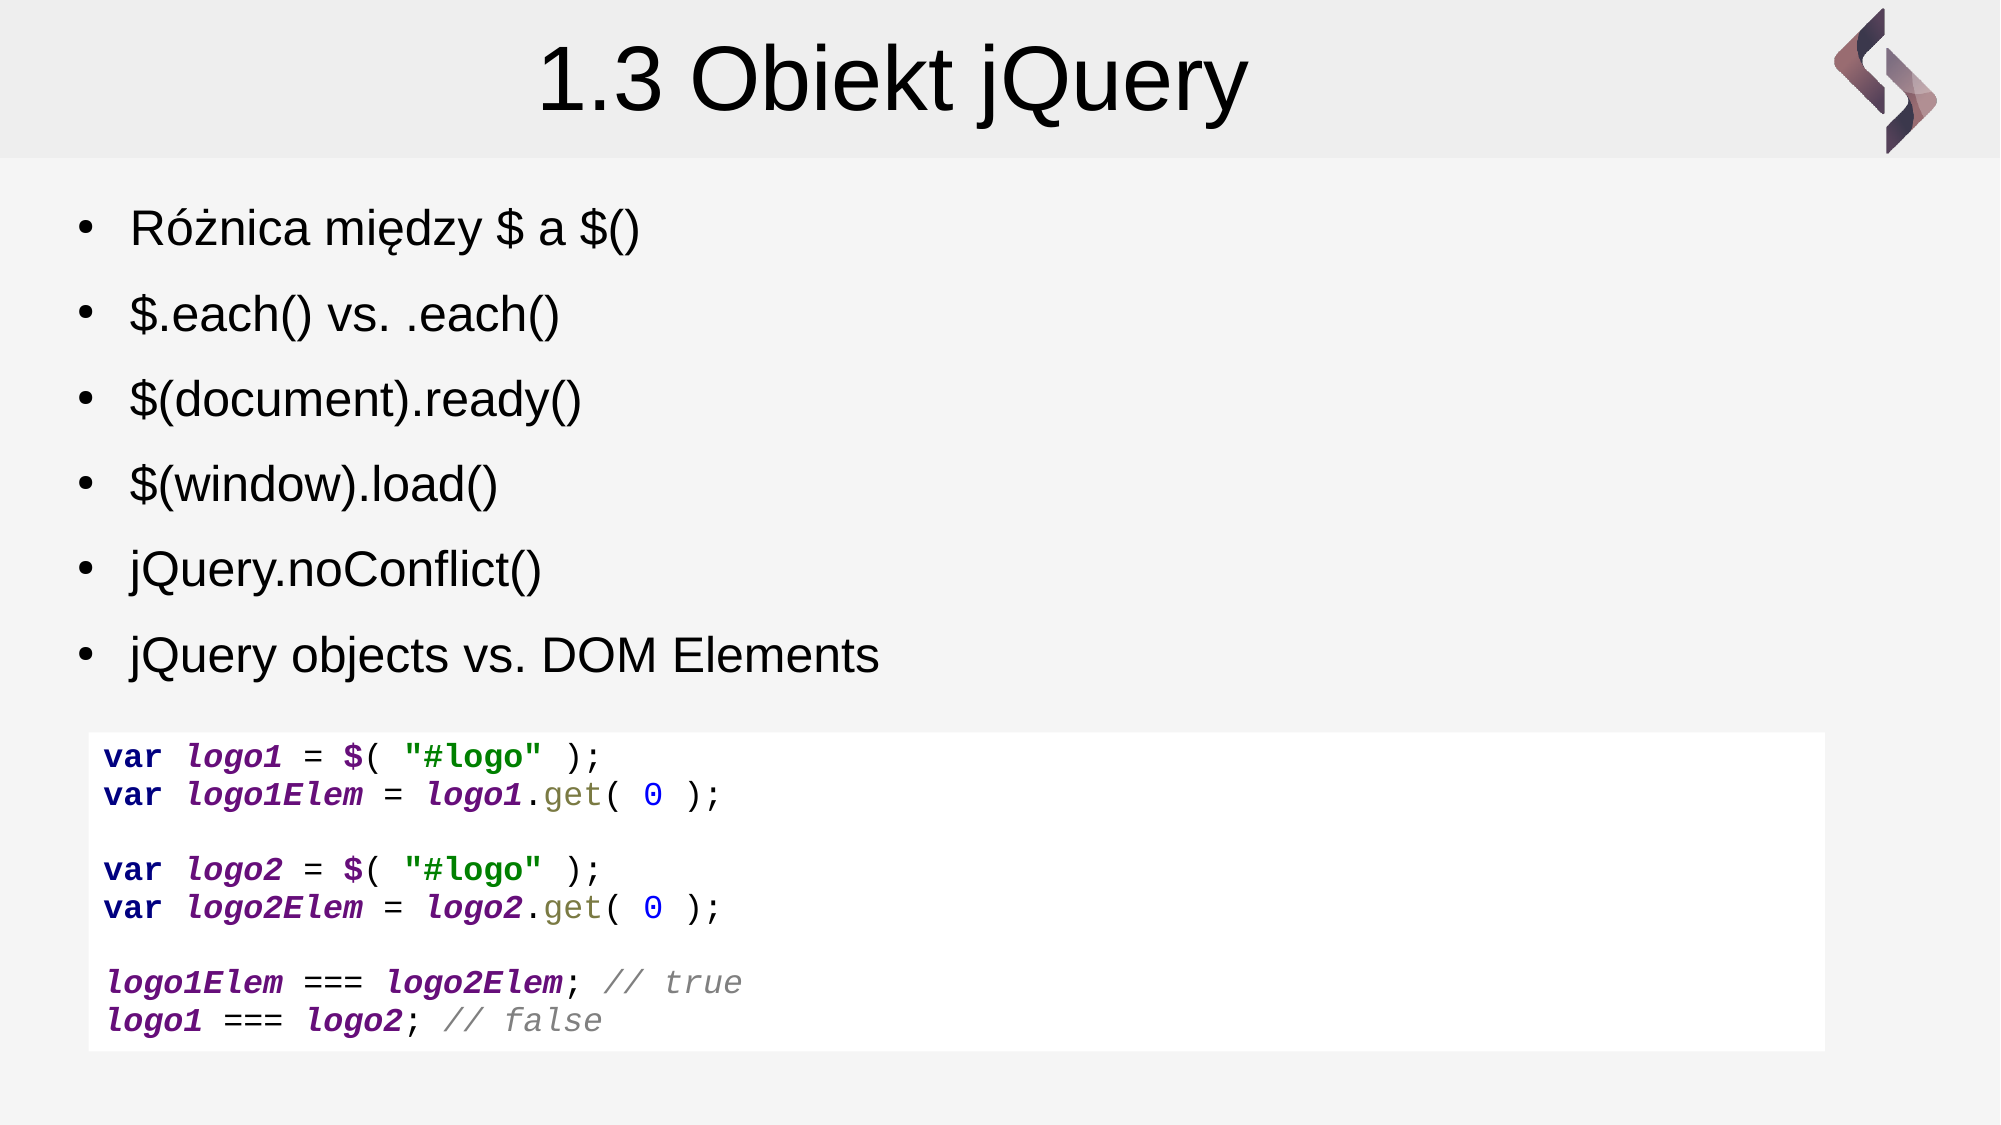

# 1.3 Obiekt jQuery
Różnica między $ a $()
$.each() vs. .each()
$(document).ready()
$(window).load()
jQuery.noConflict()
jQuery objects vs. DOM Elements
var logo1 = $( "#logo" );
var logo1Elem = logo1.get( 0 );
var logo2 = $( "#logo" );
var logo2Elem = logo2.get( 0 );
logo1Elem === logo2Elem; // true
logo1 === logo2; // false